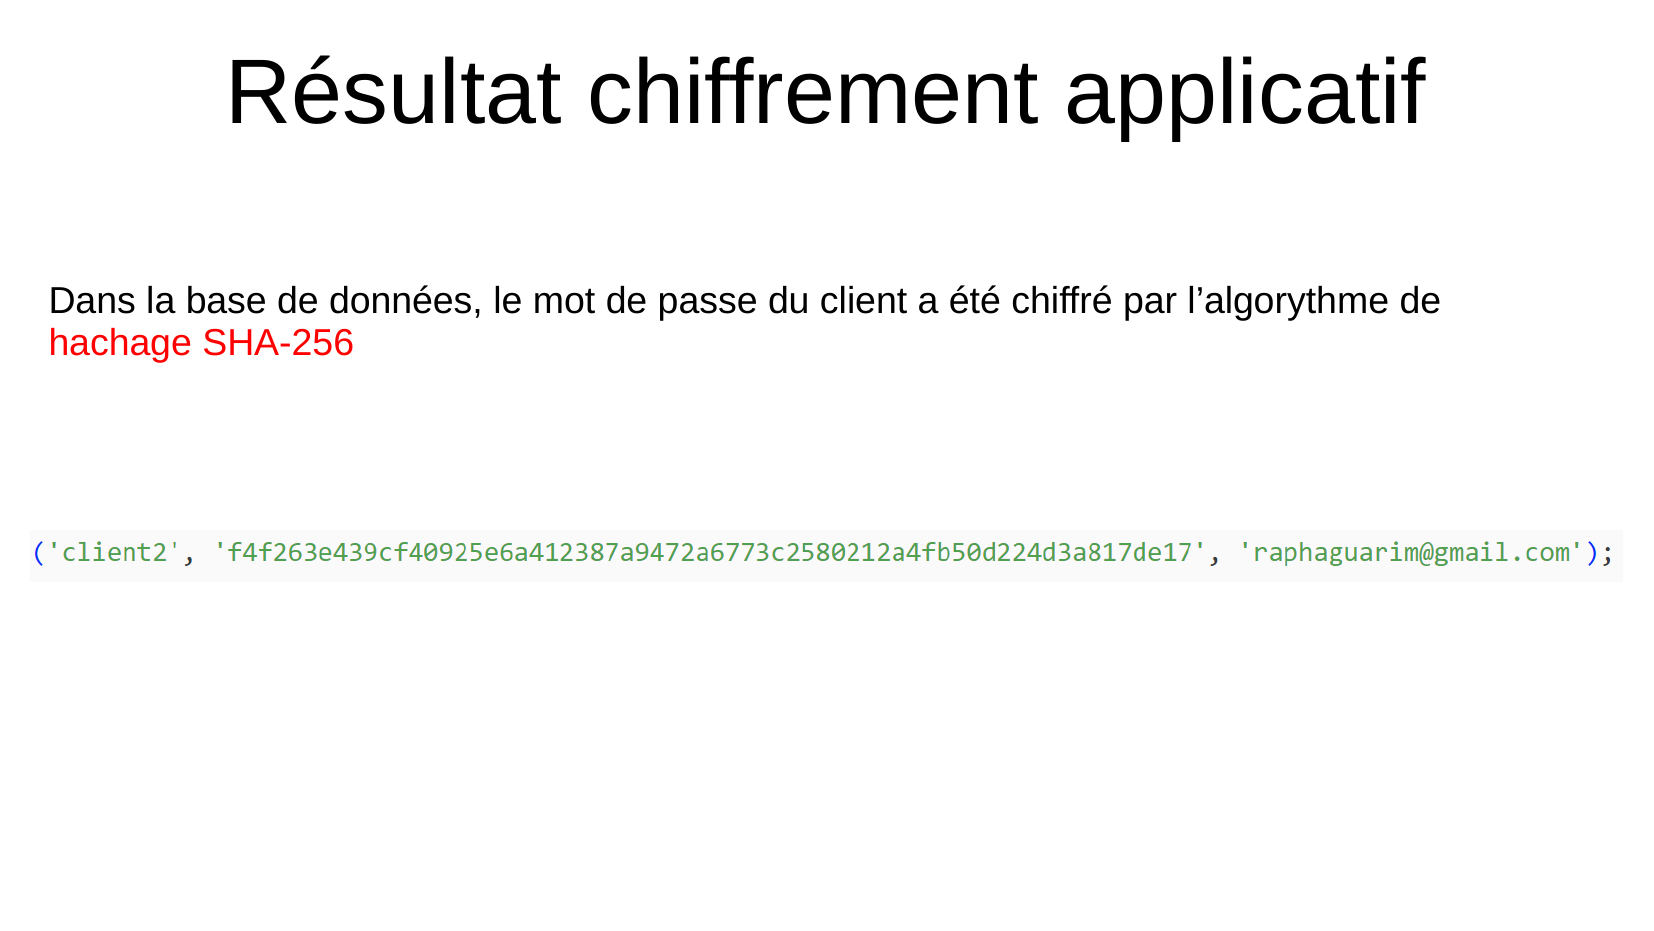

Résultat chiffrement applicatif
Dans la base de données, le mot de passe du client a été chiffré par l’algorythme de hachage SHA-256